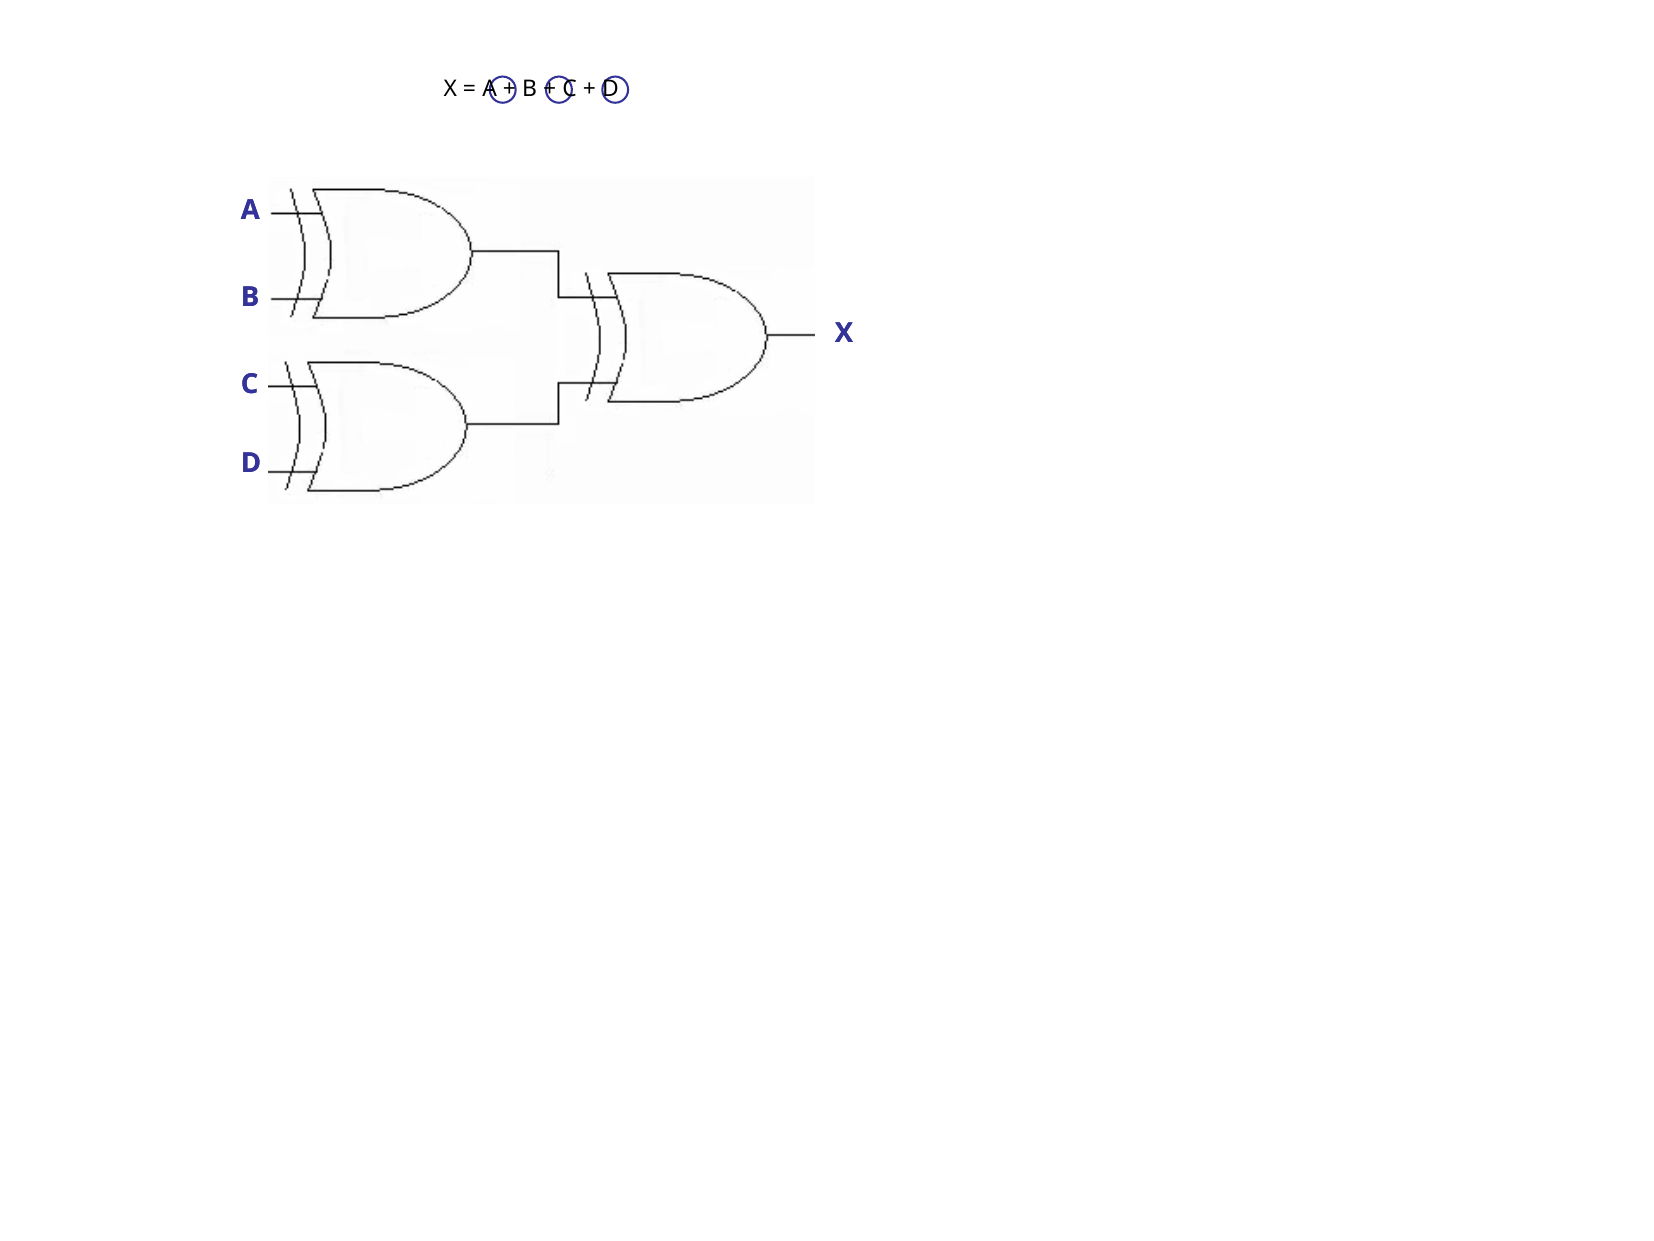

X = A + B + C + D